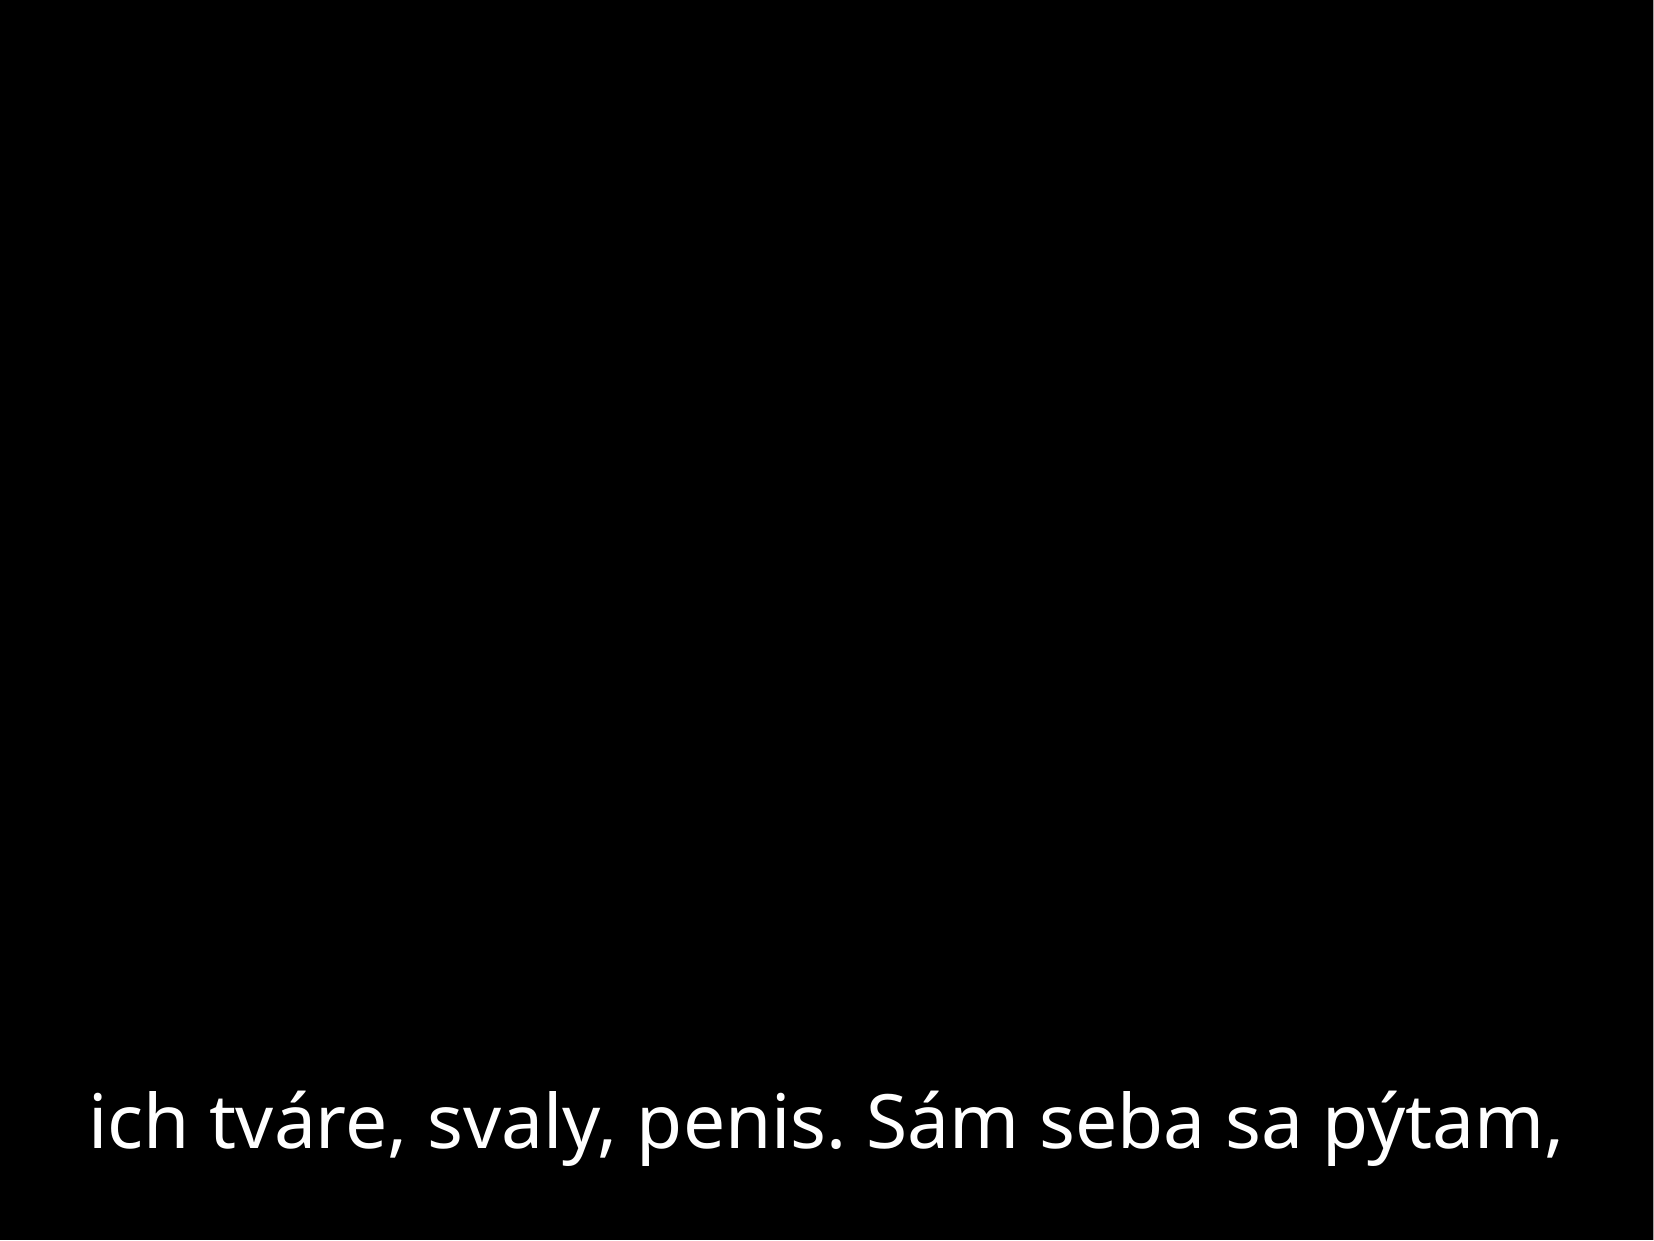

# ich tváre, svaly, penis. Sám seba sa pýtam,